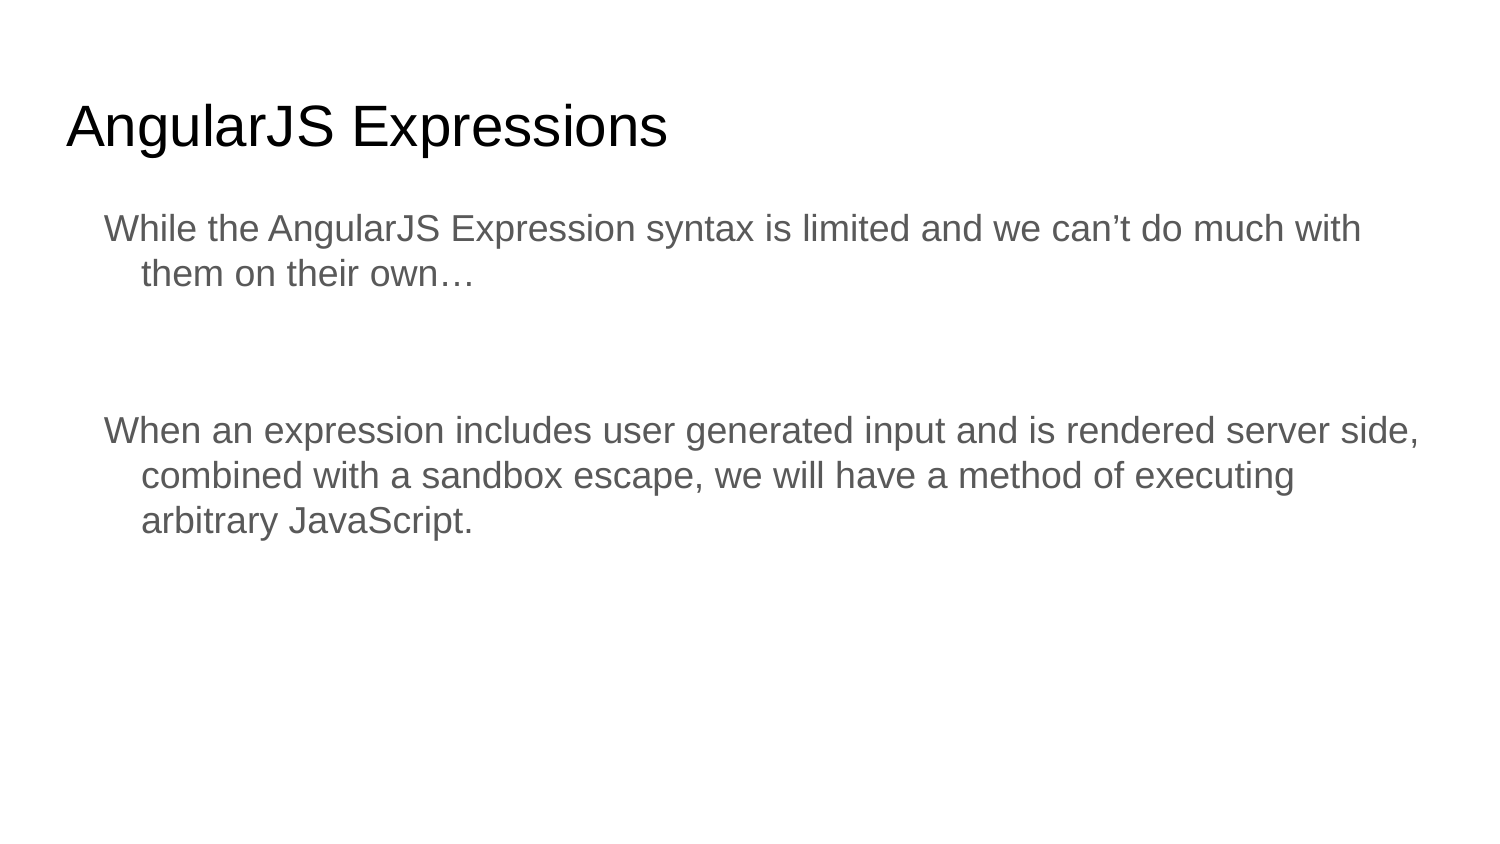

# AngularJS Expressions
While the AngularJS Expression syntax is limited and we can’t do much with them on their own…
When an expression includes user generated input and is rendered server side, combined with a sandbox escape, we will have a method of executing arbitrary JavaScript.